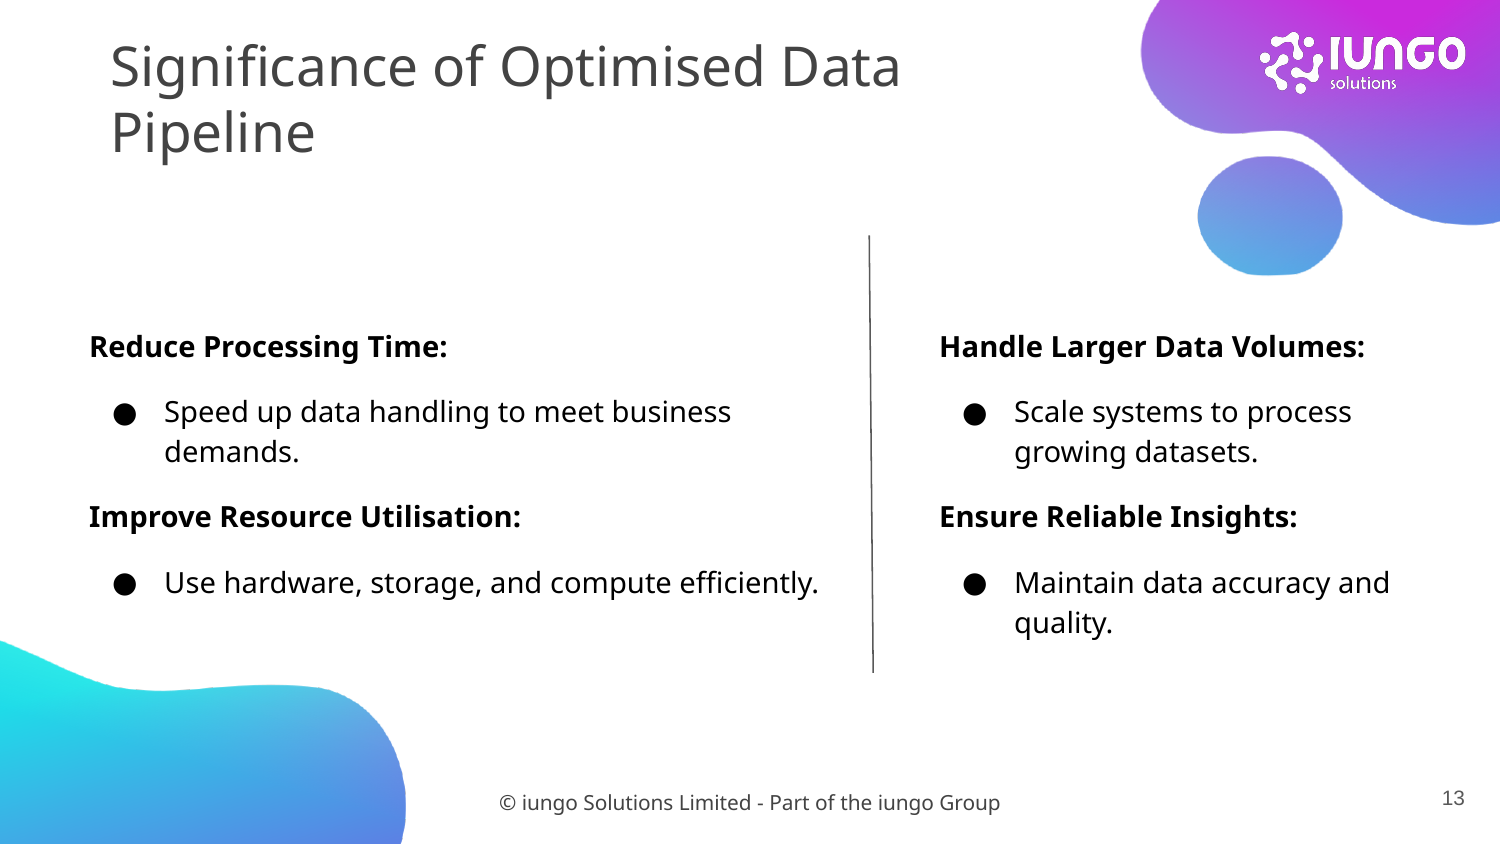

# Significance of Optimised Data Pipeline
Reduce Processing Time:
Speed up data handling to meet business demands.
Improve Resource Utilisation:
Use hardware, storage, and compute efficiently.
Handle Larger Data Volumes:
Scale systems to process growing datasets.
Ensure Reliable Insights:
Maintain data accuracy and quality.